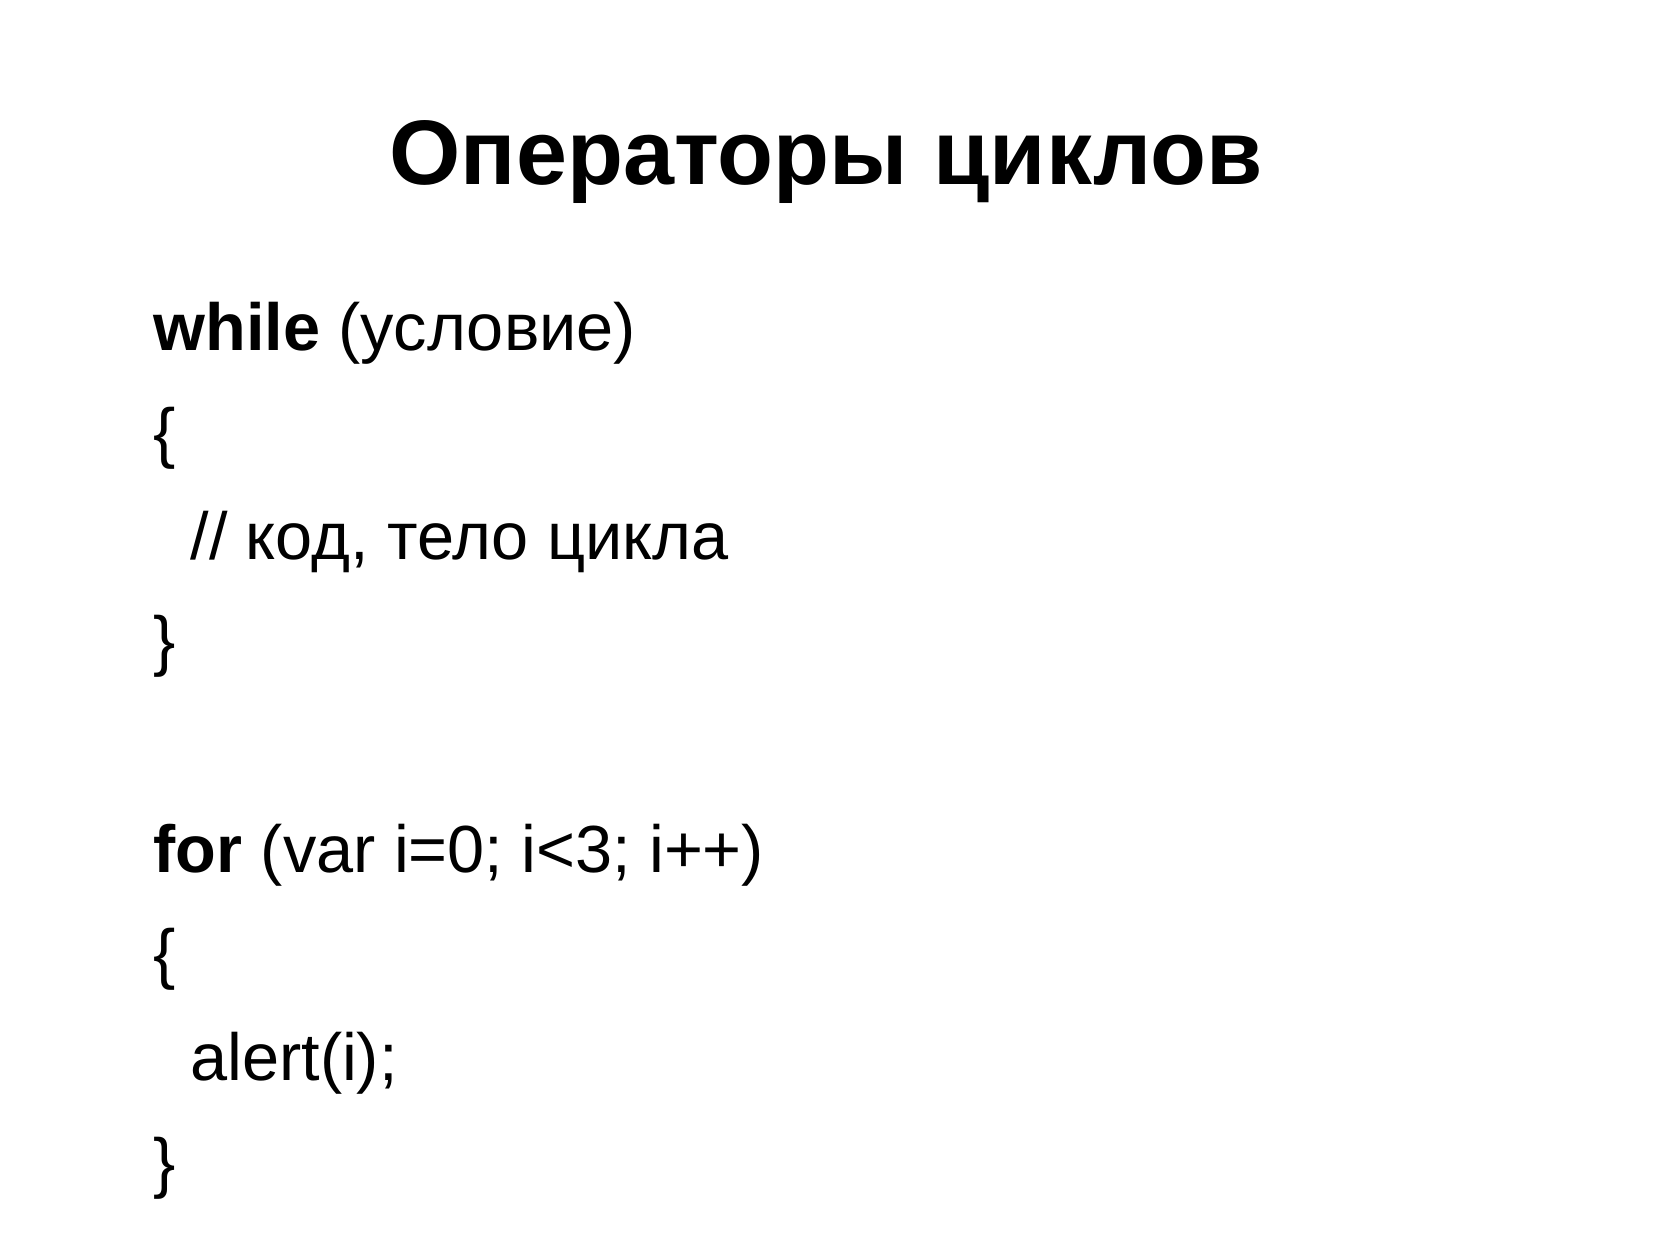

# Операторы циклов
while (условие)
{
 // код, тело цикла
}
for (var i=0; i<3; i++)
{
 alert(i);
}